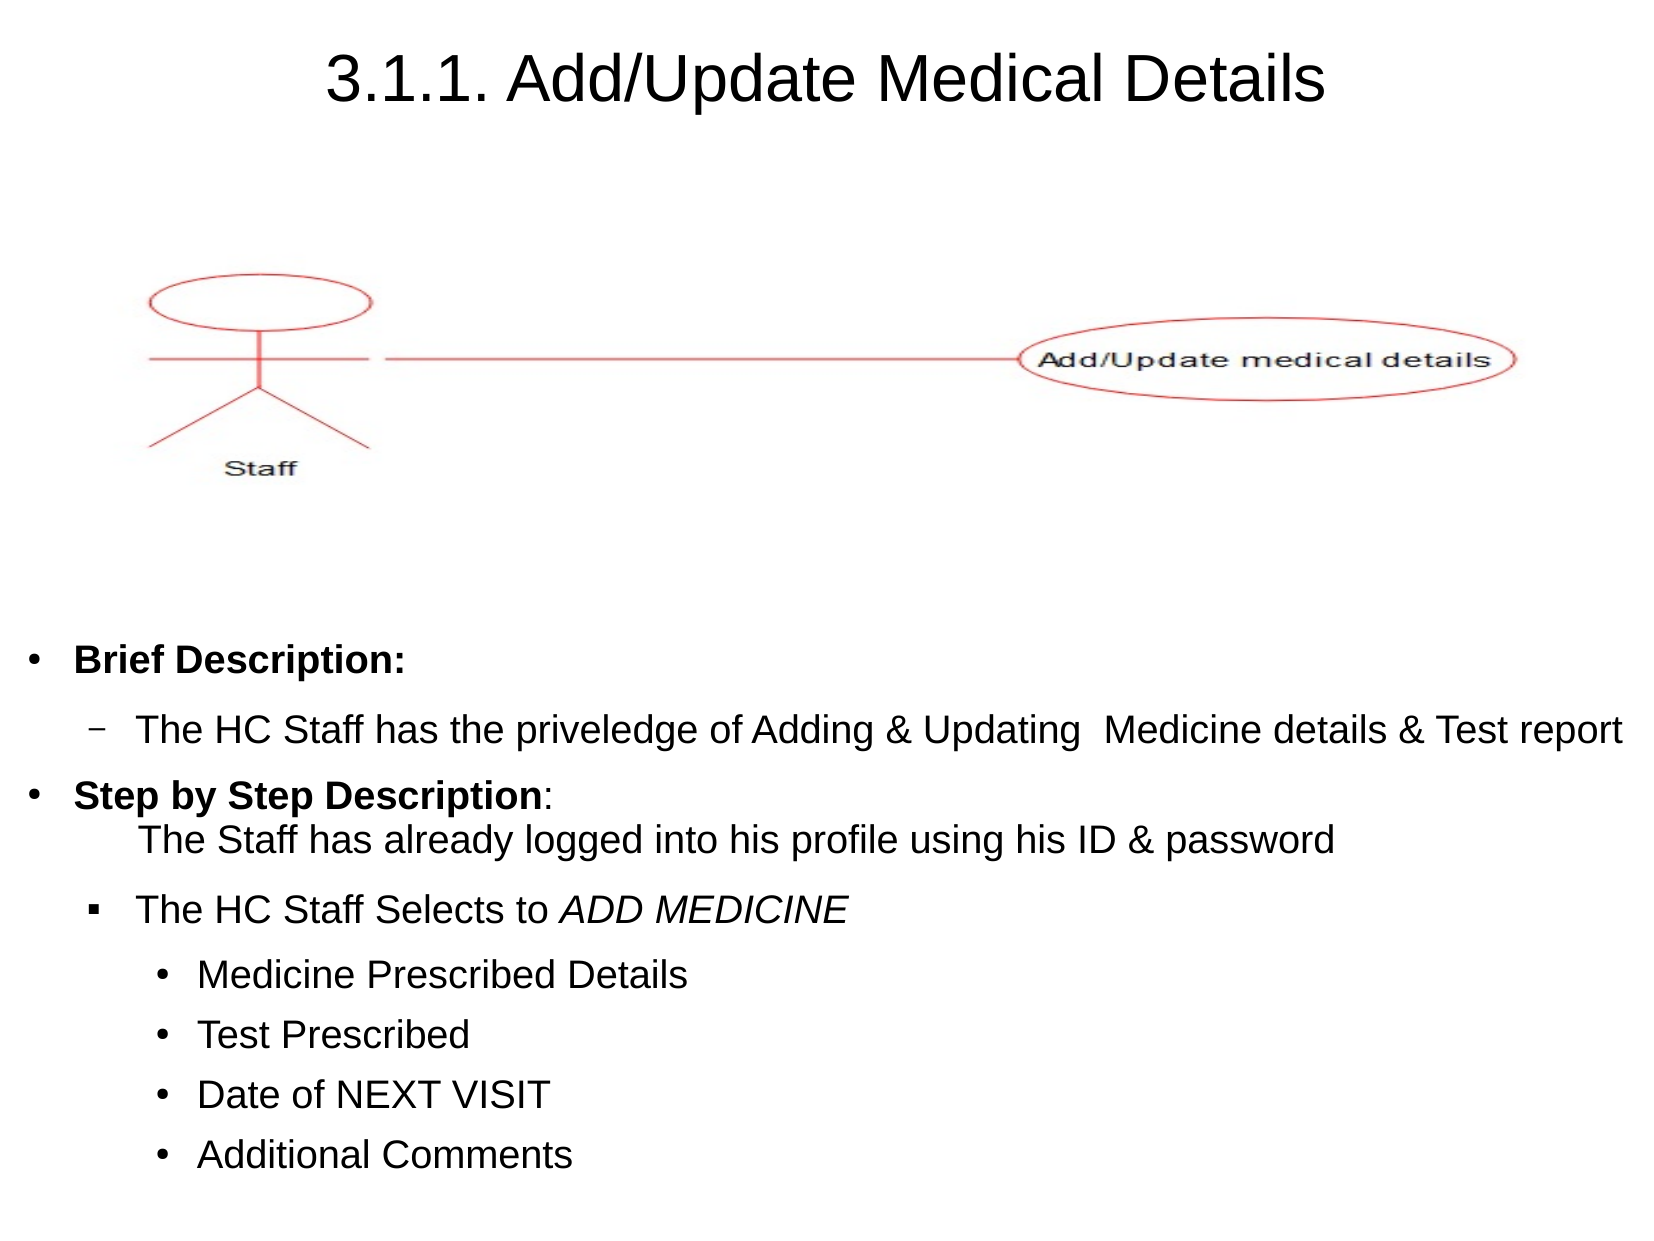

# 3.1.1. Add/Update Medical Details
Brief Description:
The HC Staff has the priveledge of Adding & Updating Medicine details & Test report
Step by Step Description:
	The Staff has already logged into his profile using his ID & password
The HC Staff Selects to ADD MEDICINE
Medicine Prescribed Details
Test Prescribed
Date of NEXT VISIT
Additional Comments